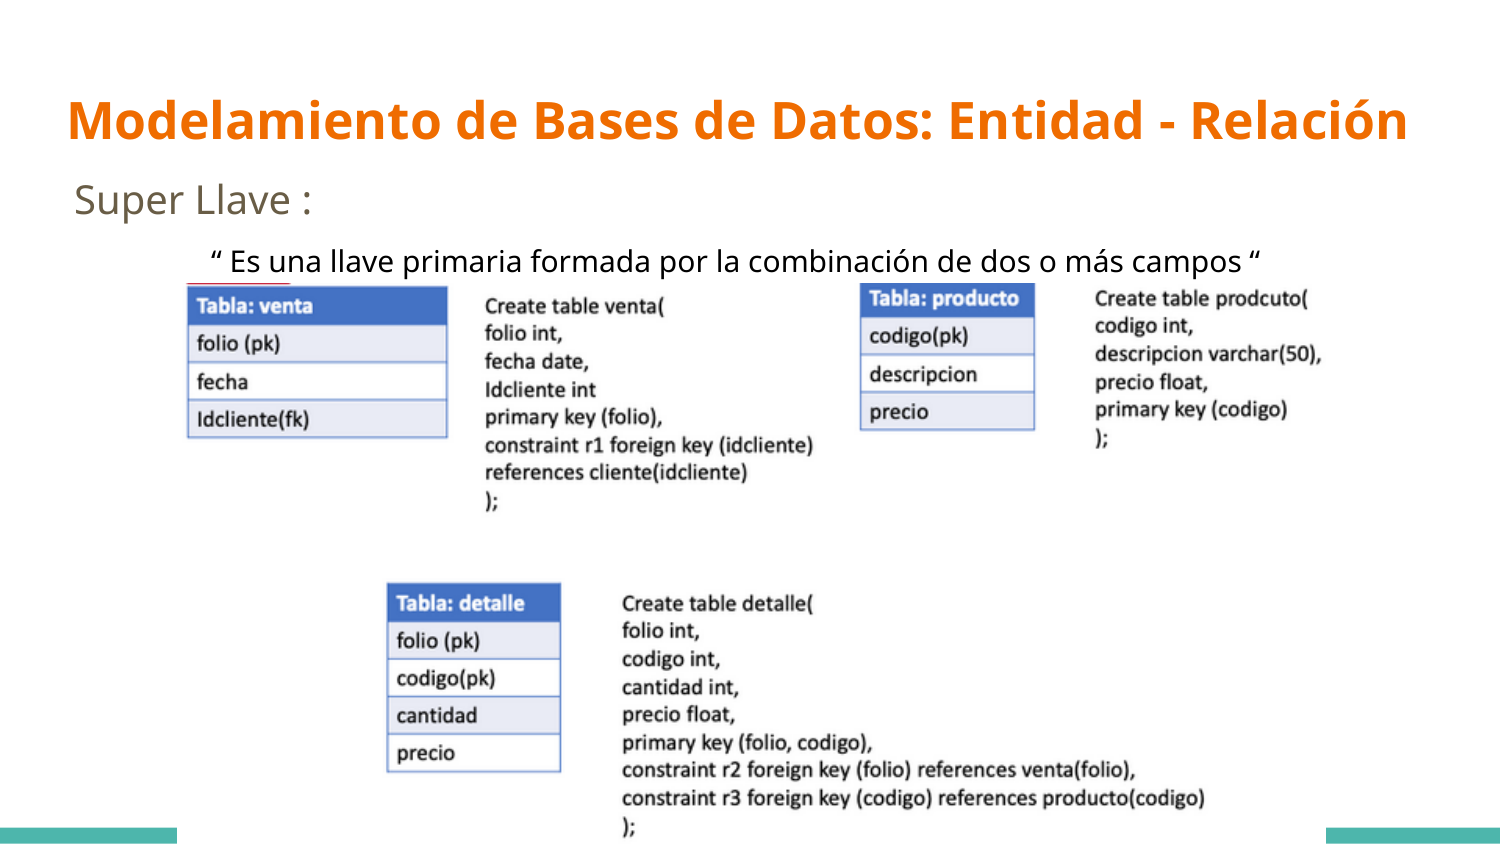

# Modelamiento de Bases de Datos: Entidad - Relación
Super Llave :
“ Es una llave primaria formada por la combinación de dos o más campos “